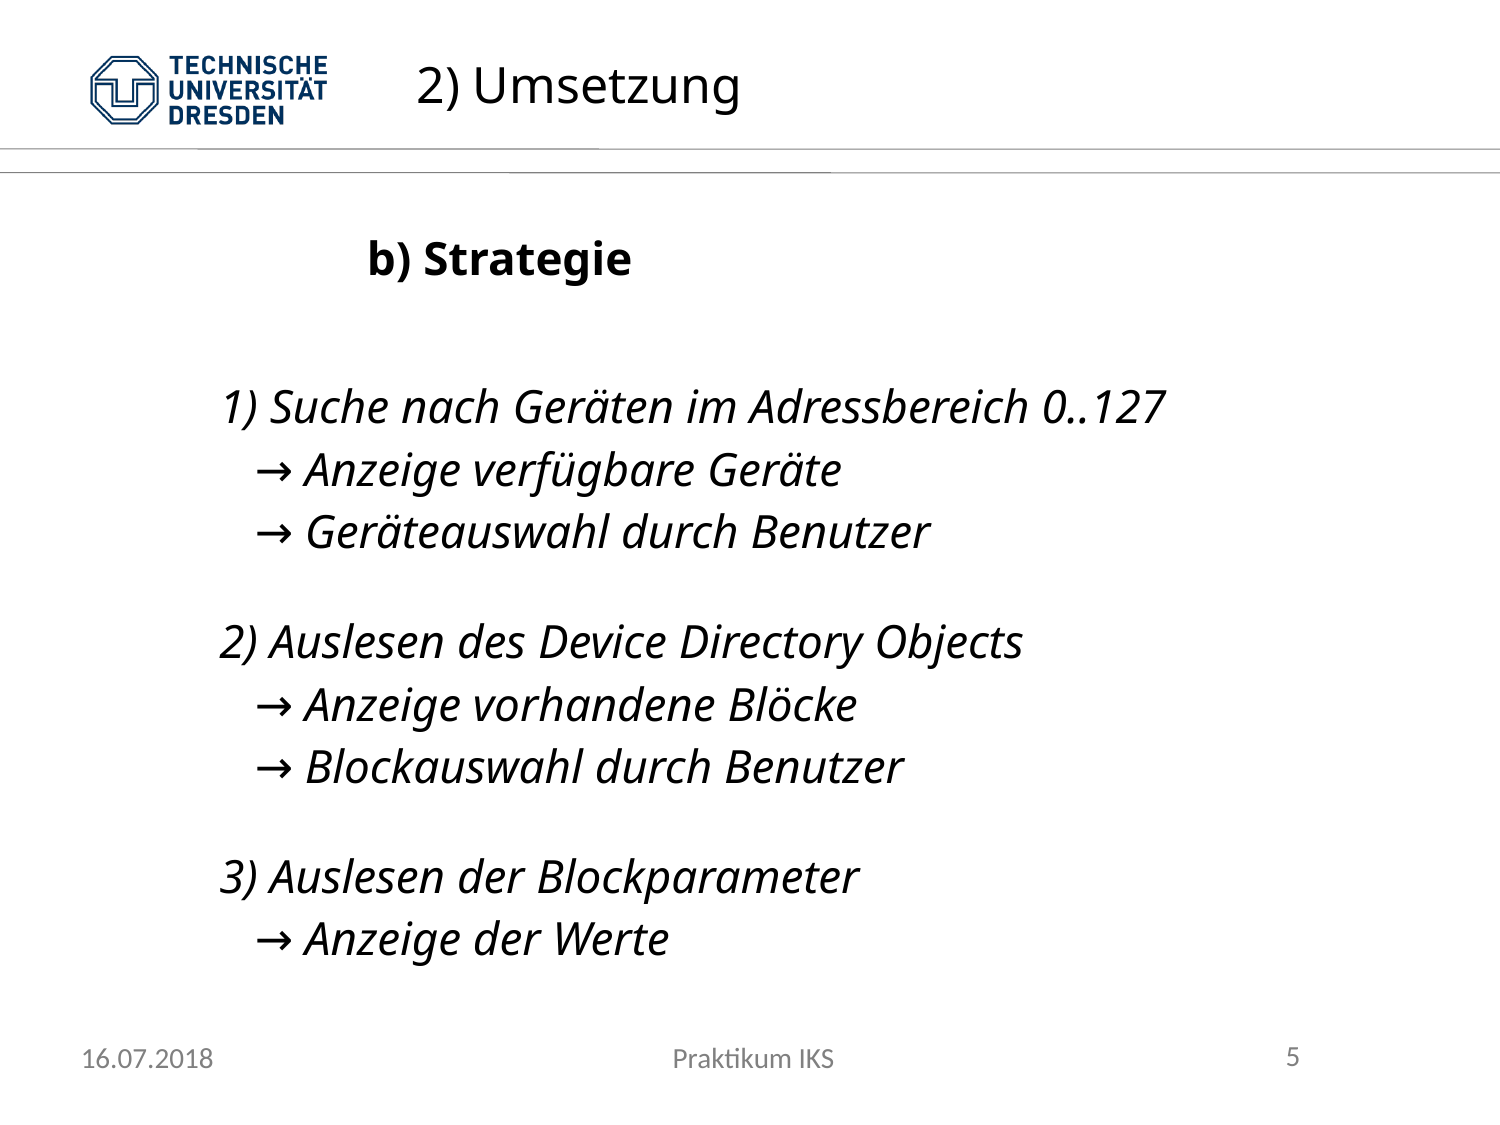

2) Umsetzung
		b) Strategie
 Suche nach Geräten im Adressbereich 0..127
→ Anzeige verfügbare Geräte
→ Geräteauswahl durch Benutzer
 Auslesen des Device Directory Objects
→ Anzeige vorhandene Blöcke
→ Blockauswahl durch Benutzer
 Auslesen der Blockparameter
→ Anzeige der Werte